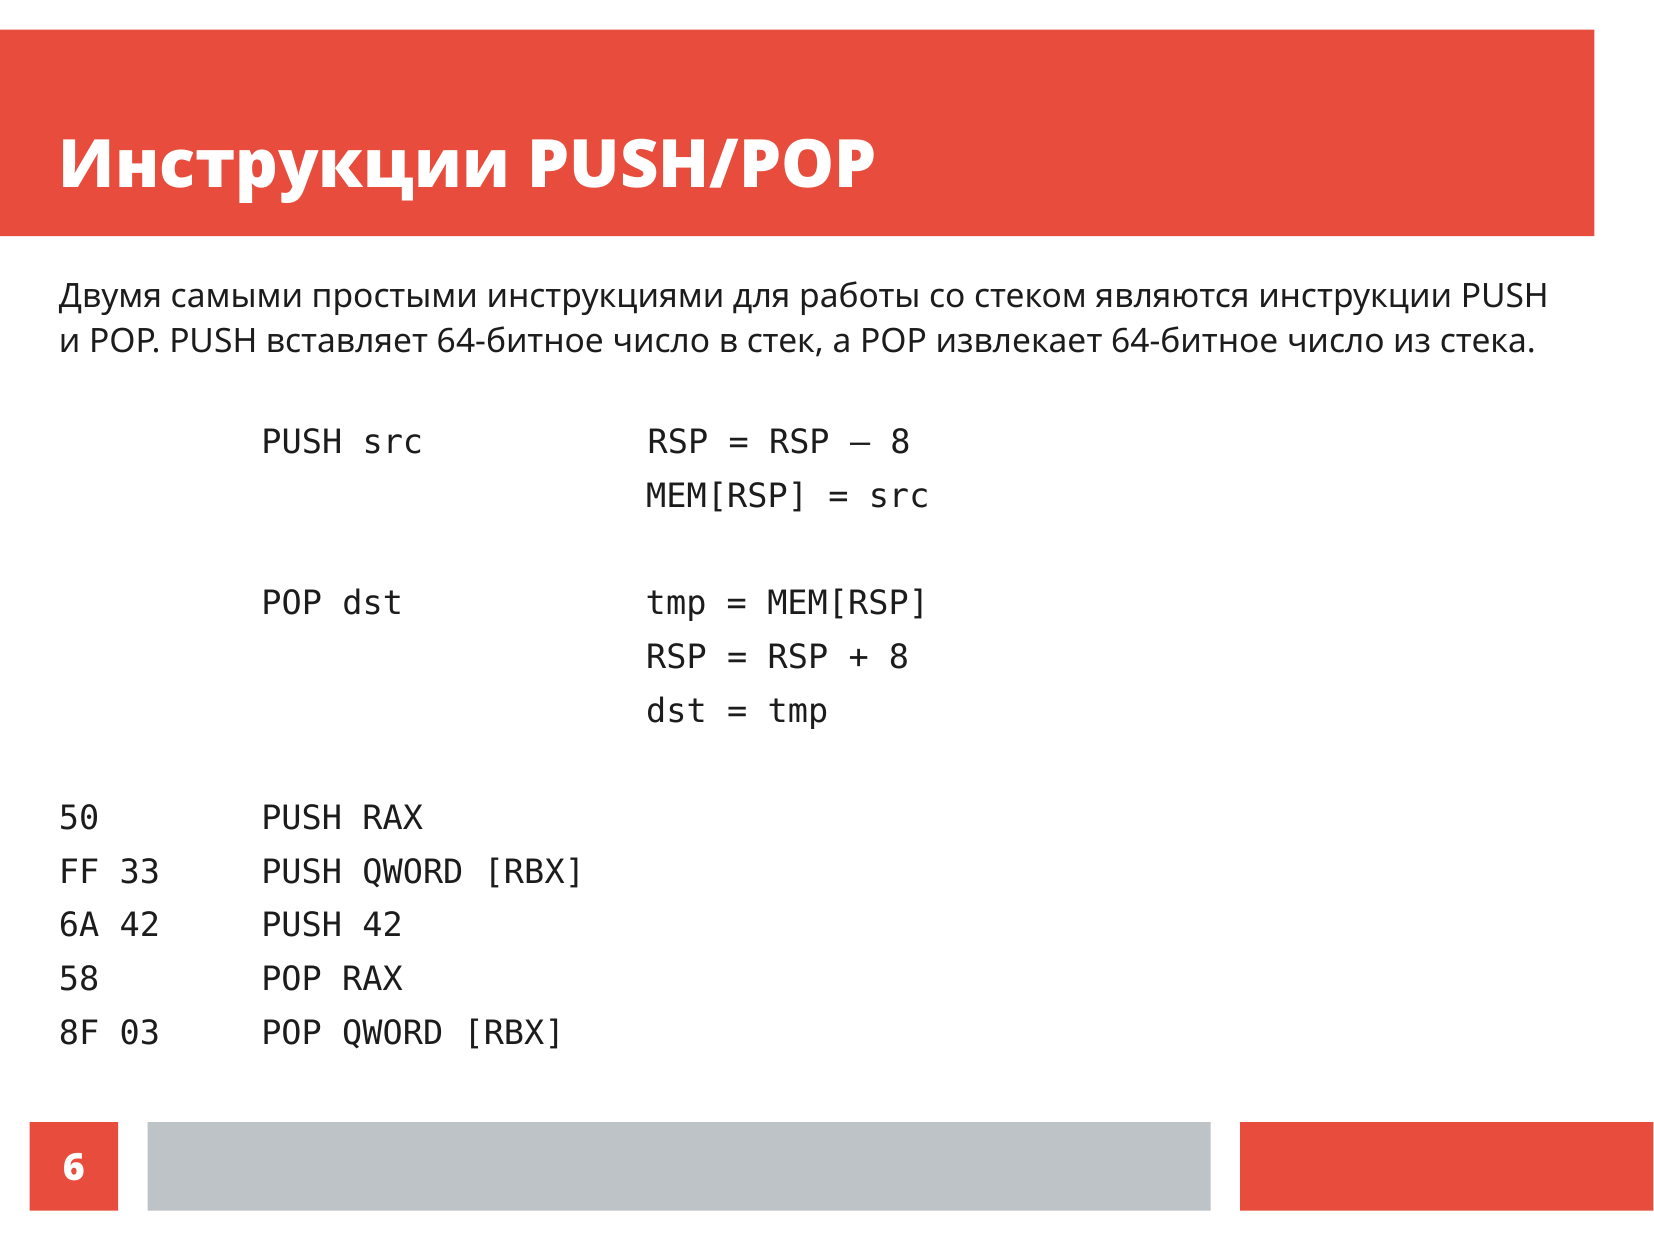

# Инструкции PUSH/POP
Двумя самыми простыми инструкциями для работы со стеком являются инструкции PUSH и POP. PUSH вставляет 64-битное число в стек, а POP извлекает 64-битное число из стека.
 PUSH src	 RSP = RSP — 8
 MEM[RSP] = src
 POP dst tmp = MEM[RSP]
 RSP = RSP + 8
 dst = tmp
50 PUSH RAX
FF 33 PUSH QWORD [RBX]
6A 42 PUSH 42
58 POP RAX
8F 03 POP QWORD [RBX]
6